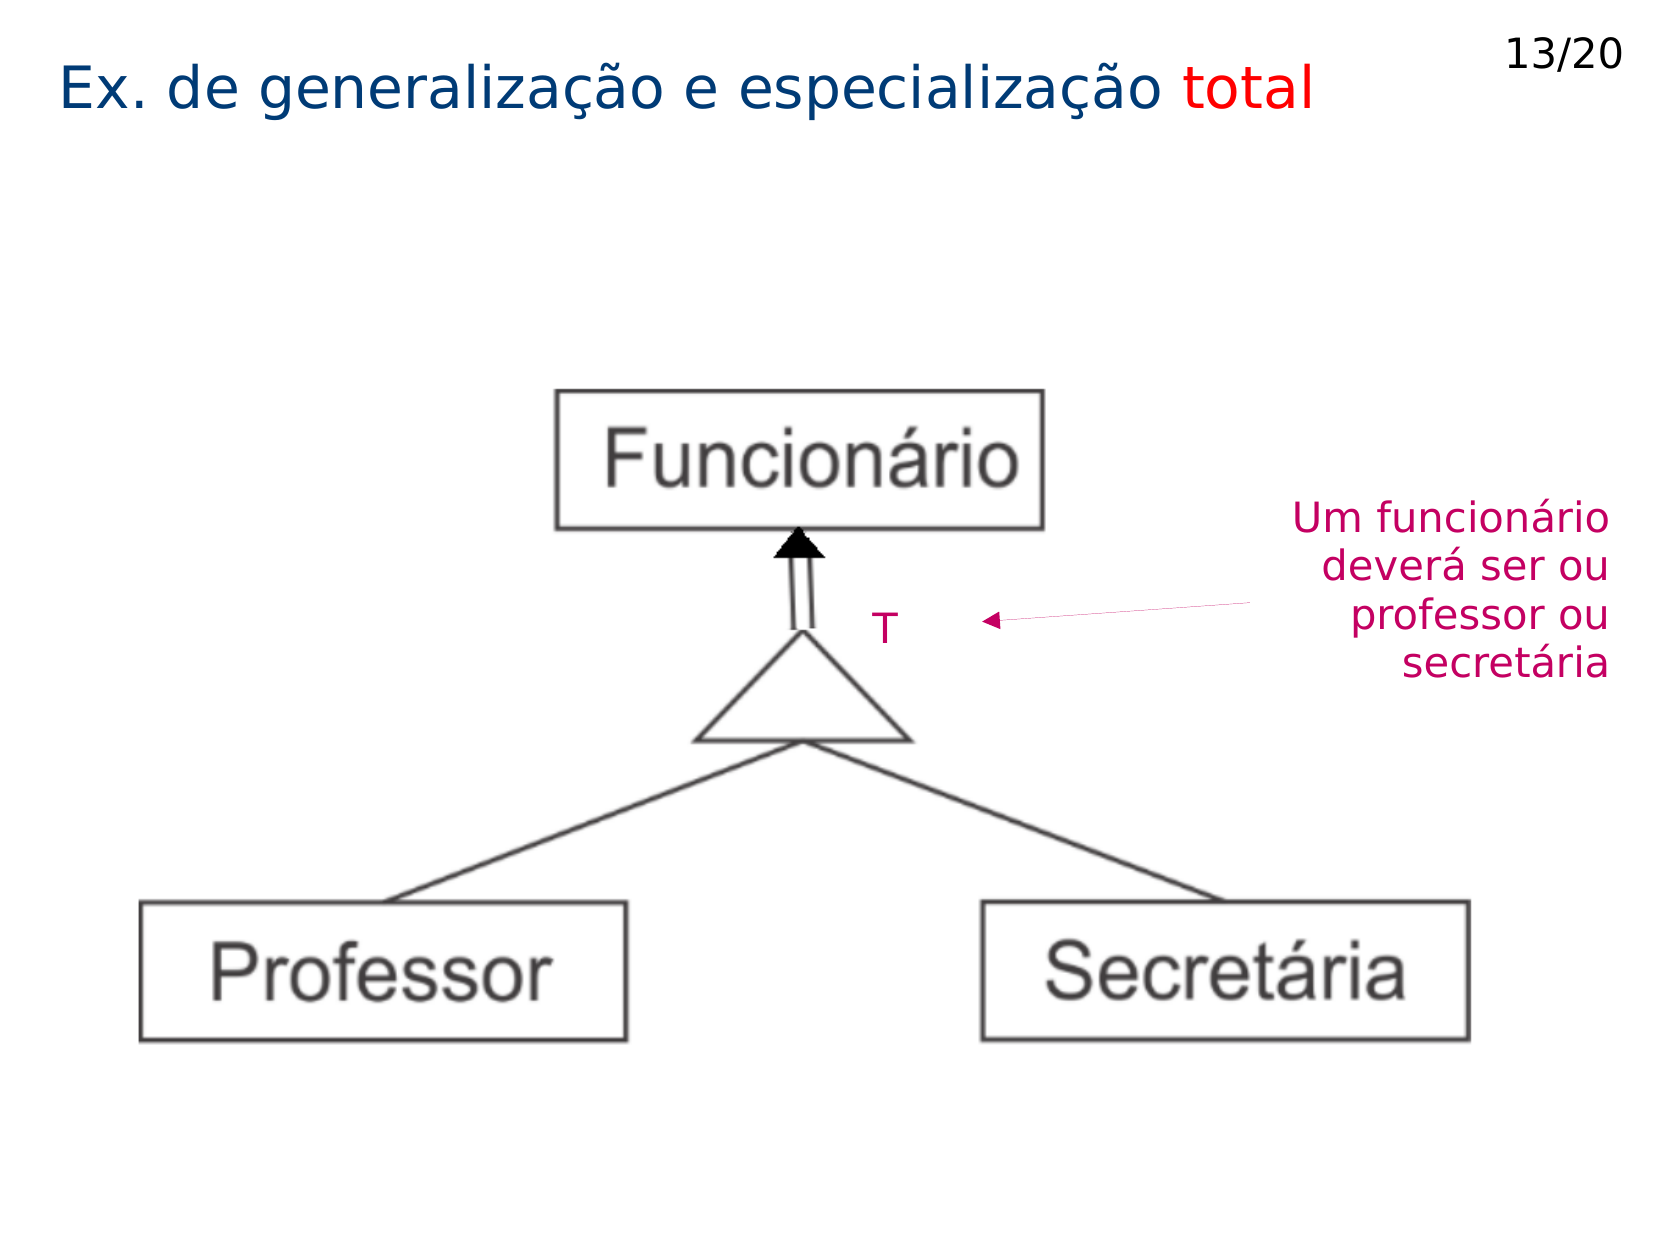

# Ex. de generalização e especialização total
13
Um funcionário deverá ser ou
professor ou secretária
T